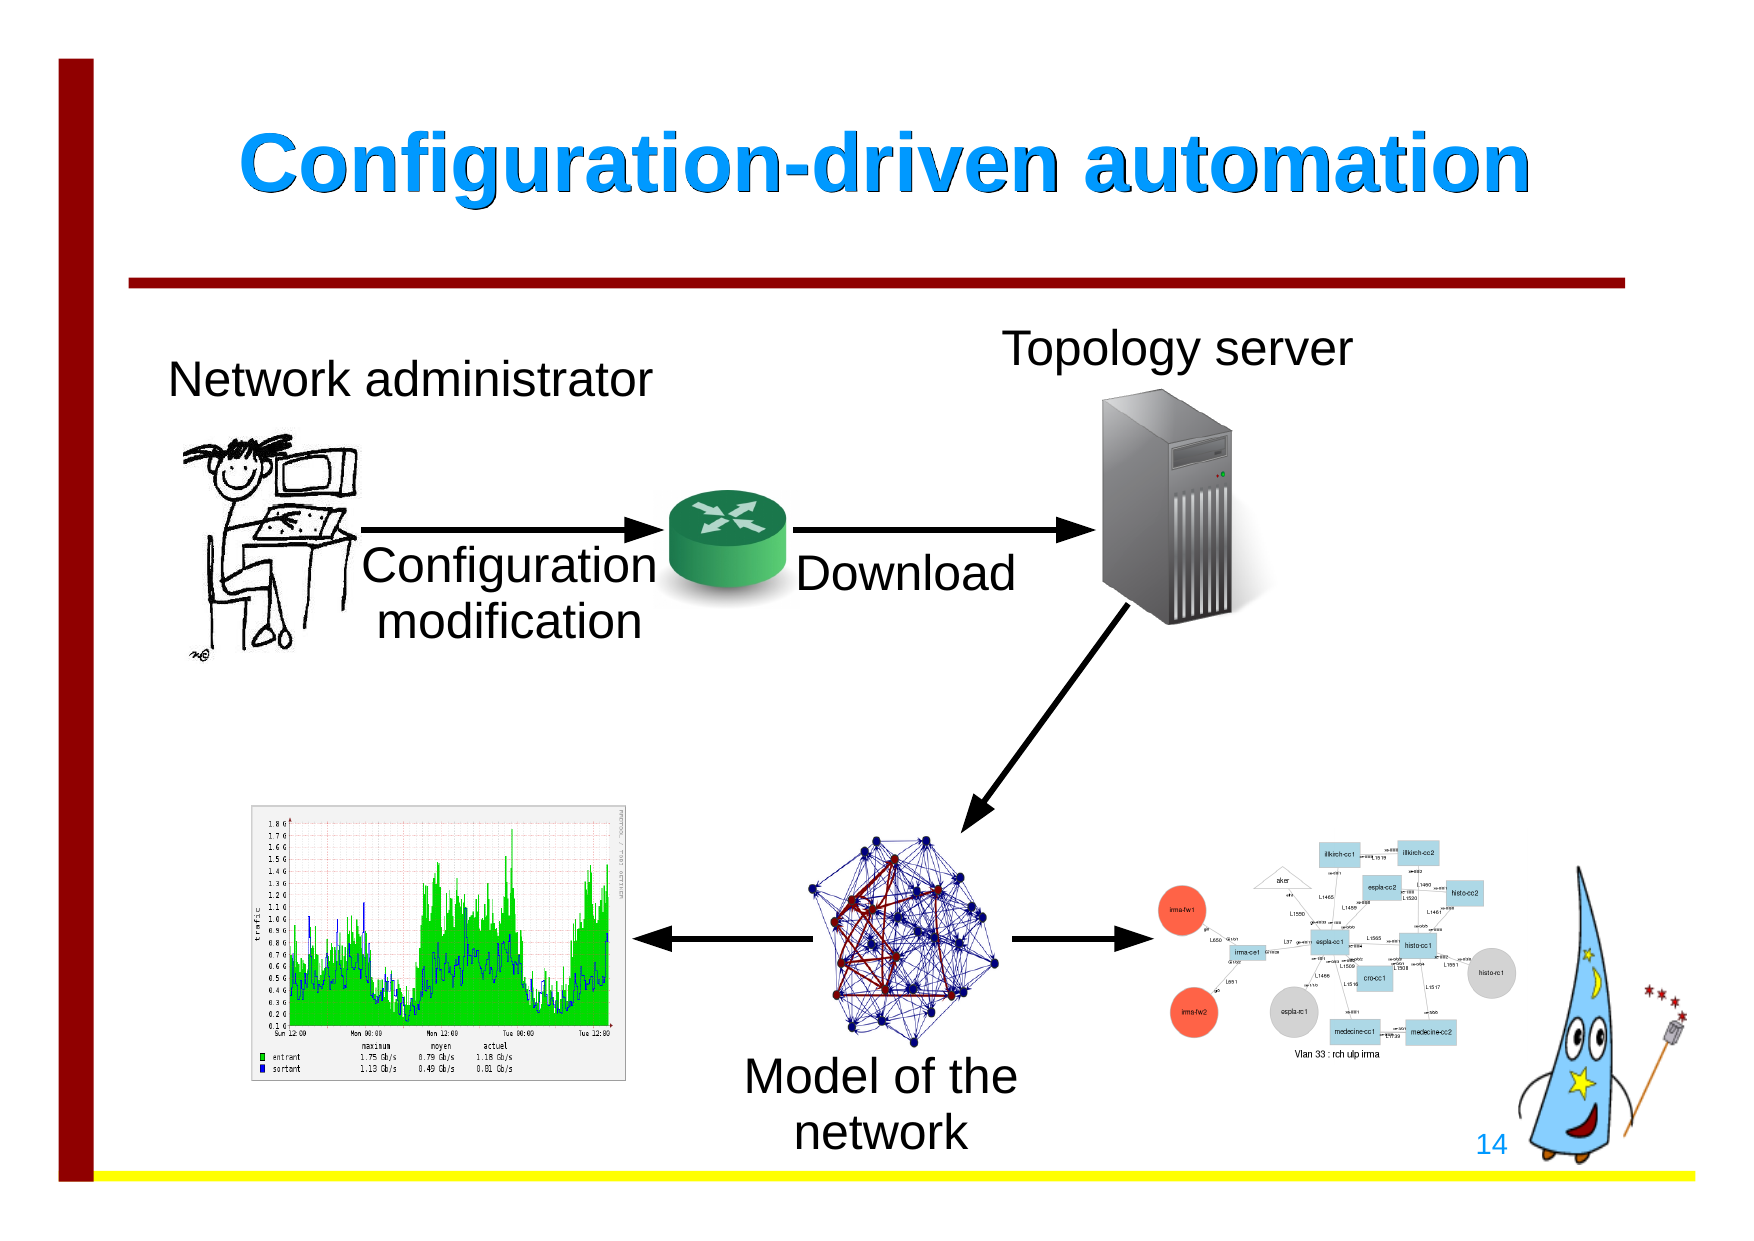

# Configuration-driven automation
Topology server
Network administrator
Configuration modification
Download
Model of the network
14